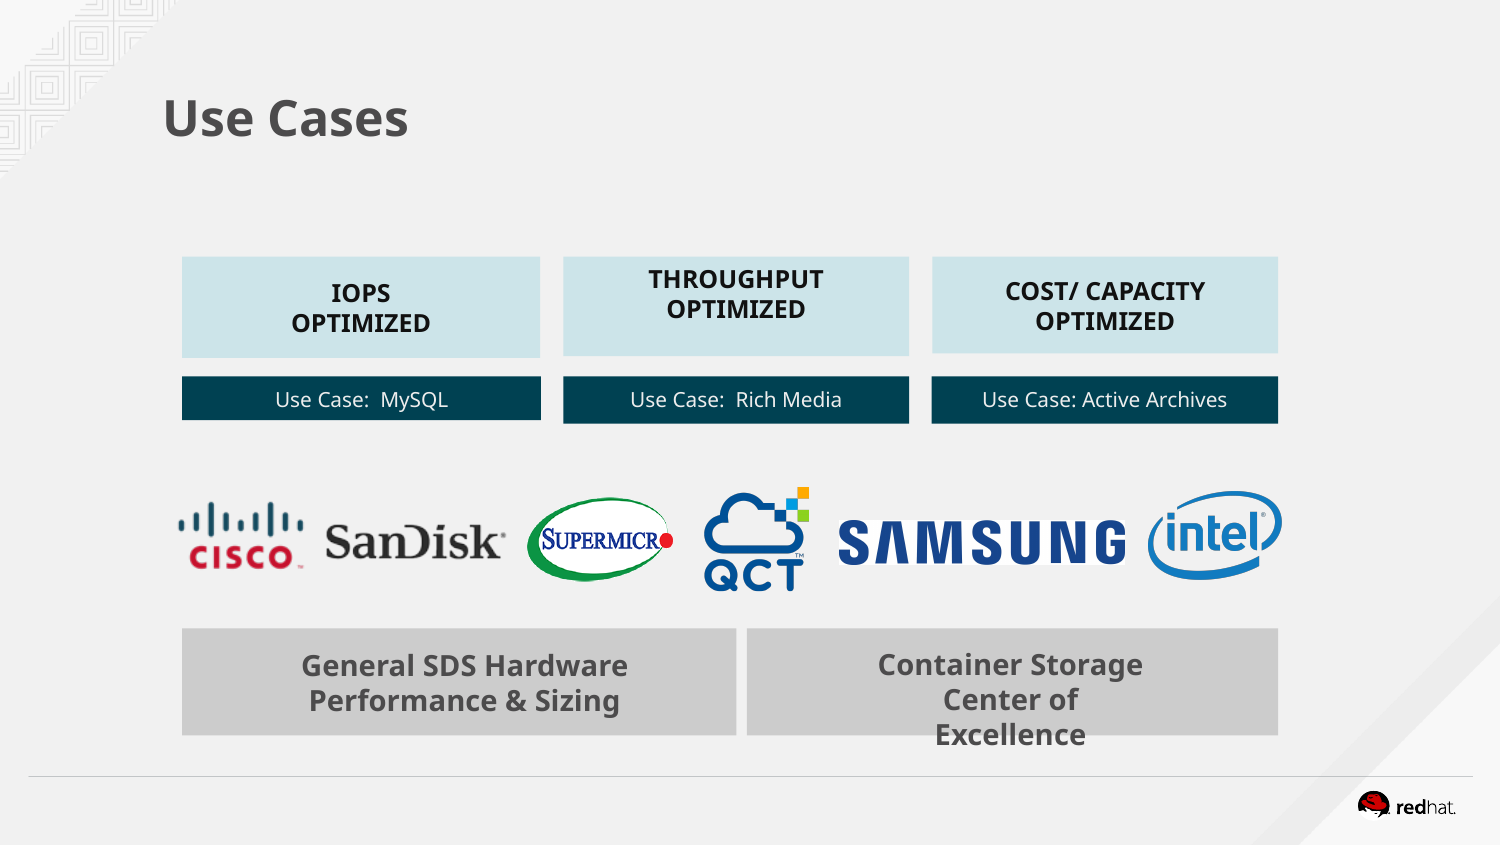

Use Cases
IOPS
OPTIMIZED
THROUGHPUT OPTIMIZED
COST/ CAPACITY OPTIMIZED
Use Case: MySQL
Use Case: Rich Media
Use Case: Active Archives
Container Storage
Center of Excellence
General SDS Hardware Performance & Sizing